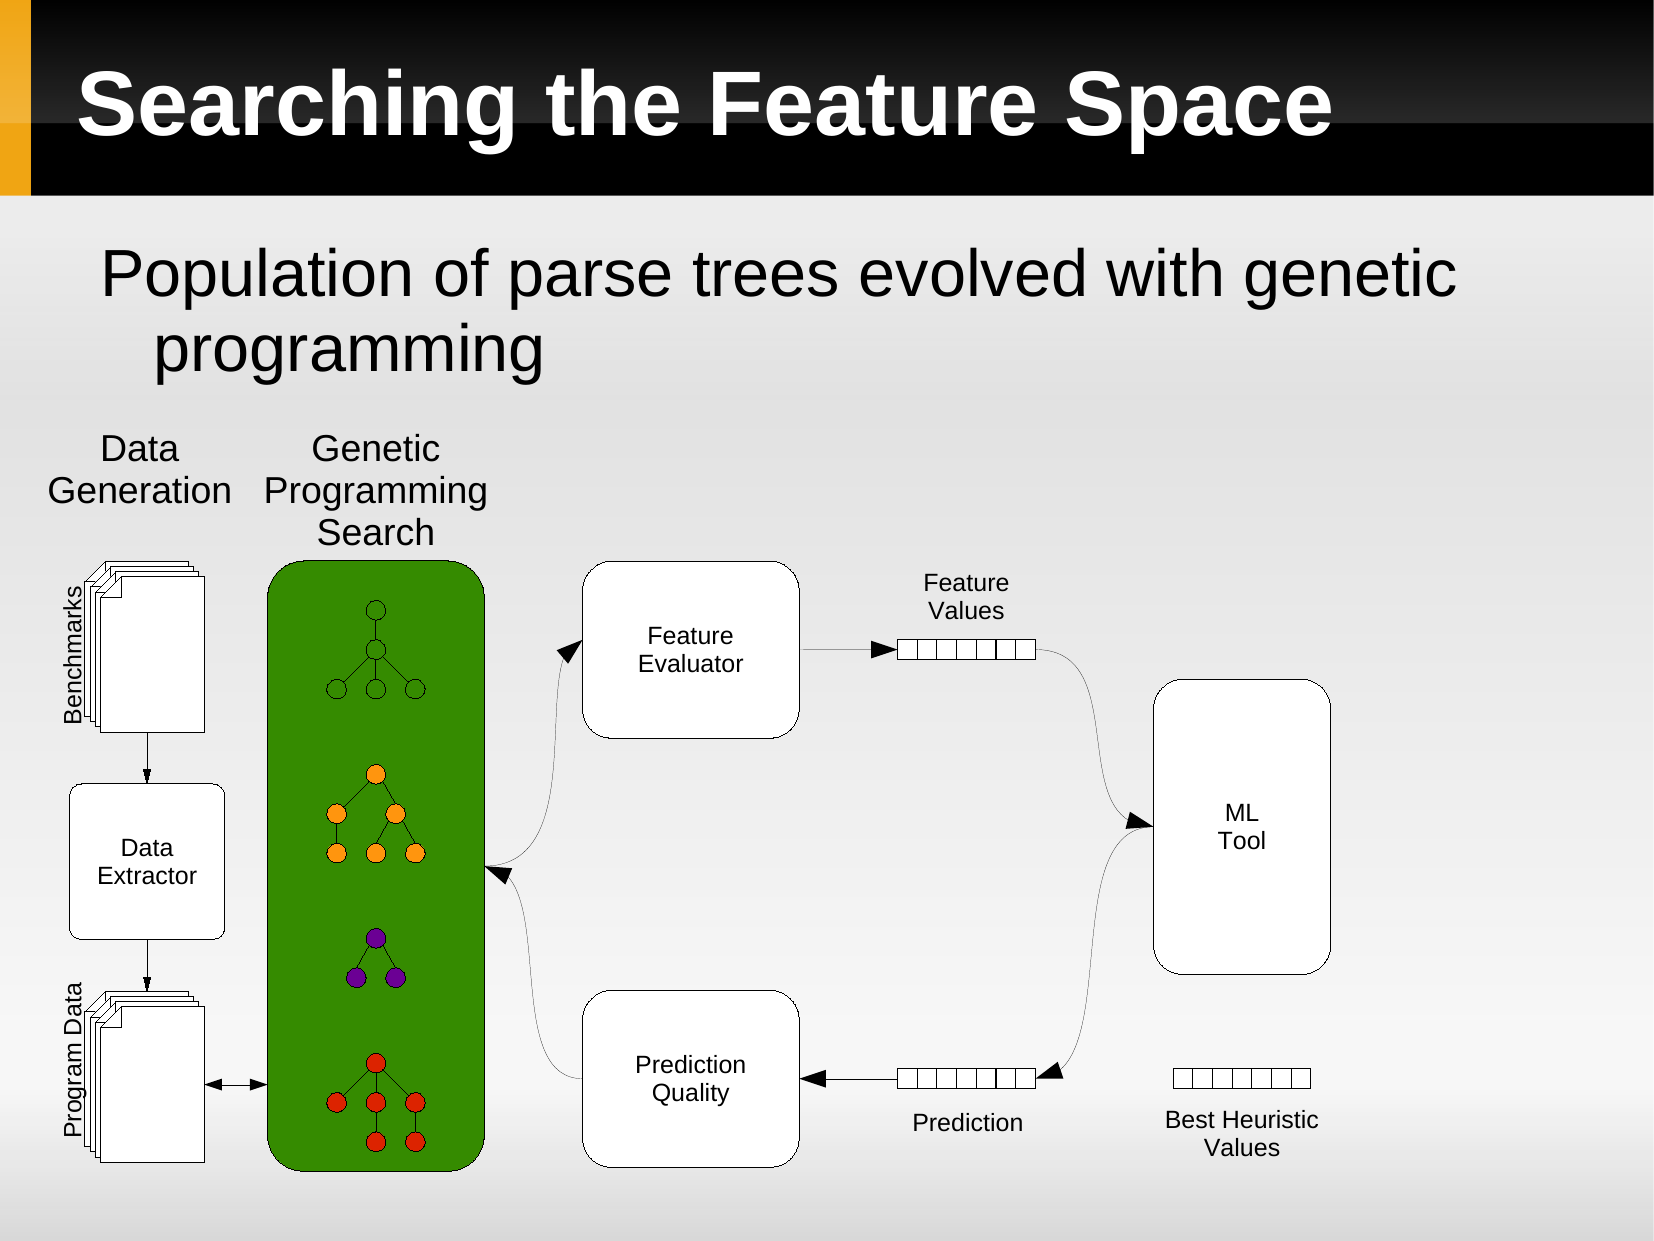

# Searching the Feature Space
Population of parse trees evolved with genetic programming
Data
Generation
Genetic Programming Search
Benchmarks
Data
Extractor
Program Data
Feature
Evaluator
Feature Values
ML
Tool
Prediction
Quality
Best Heuristic
Values
Prediction